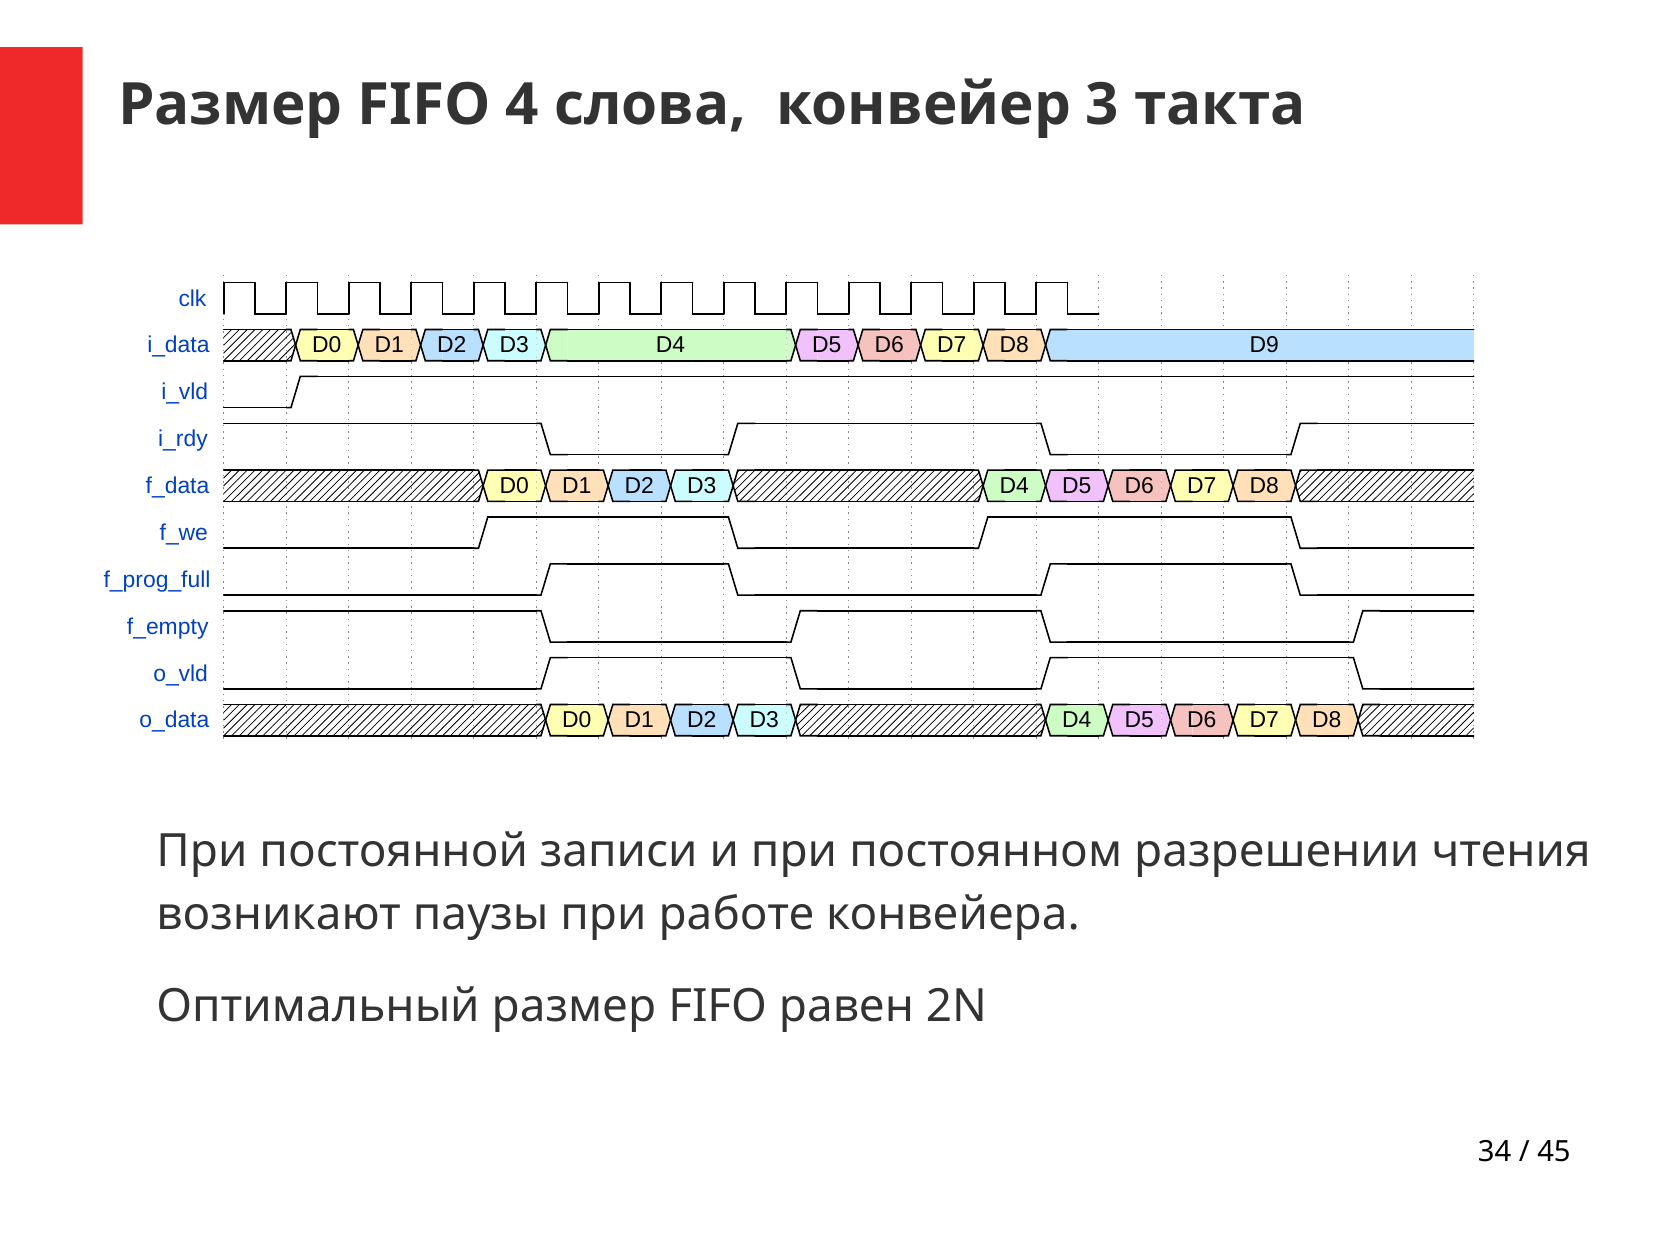

# Размер FIFO 4 слова, конвейер 3 такта
При постоянной записи и при постоянном разрешении чтения возникают паузы при работе конвейера.
Оптимальный размер FIFO равен 2N
34